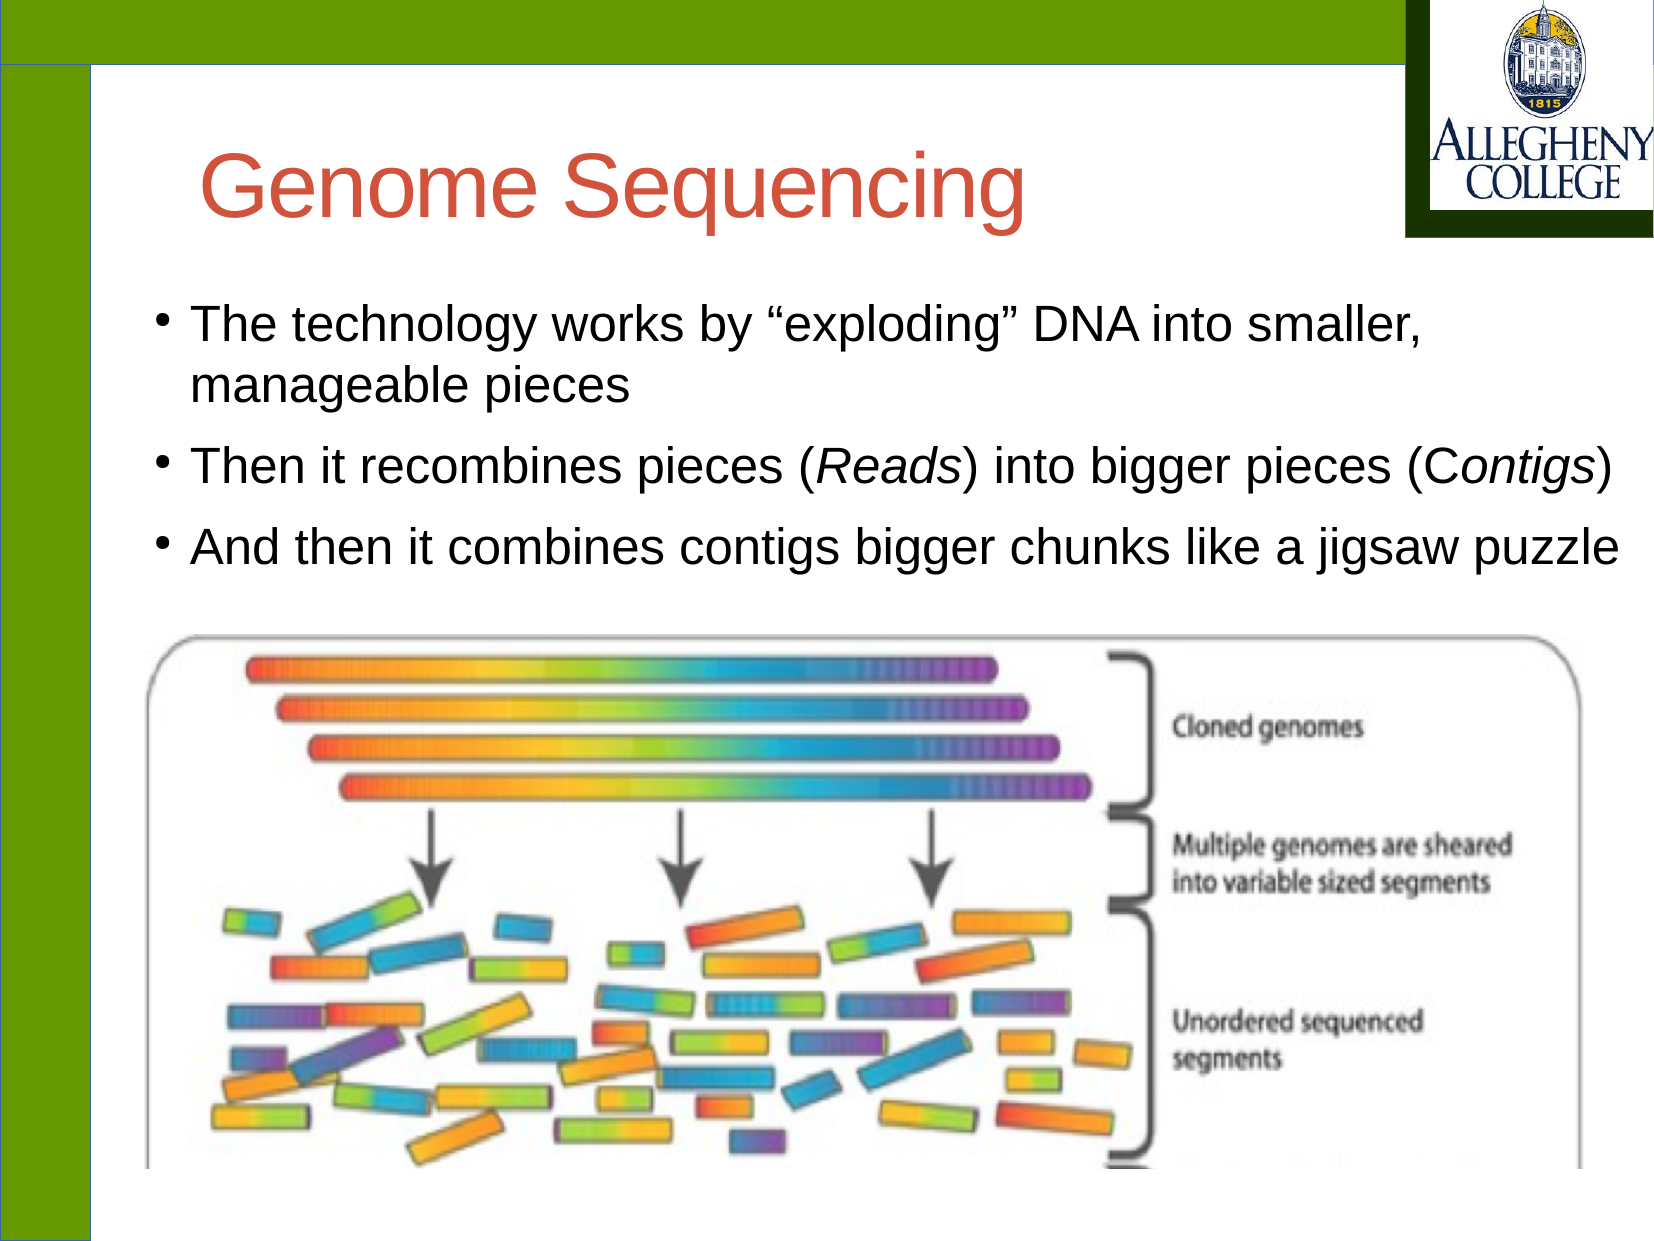

# Genome Sequencing
The technology works by “exploding” DNA into smaller, manageable pieces
Then it recombines pieces (Reads) into bigger pieces (Contigs)
And then it combines contigs bigger chunks like a jigsaw puzzle